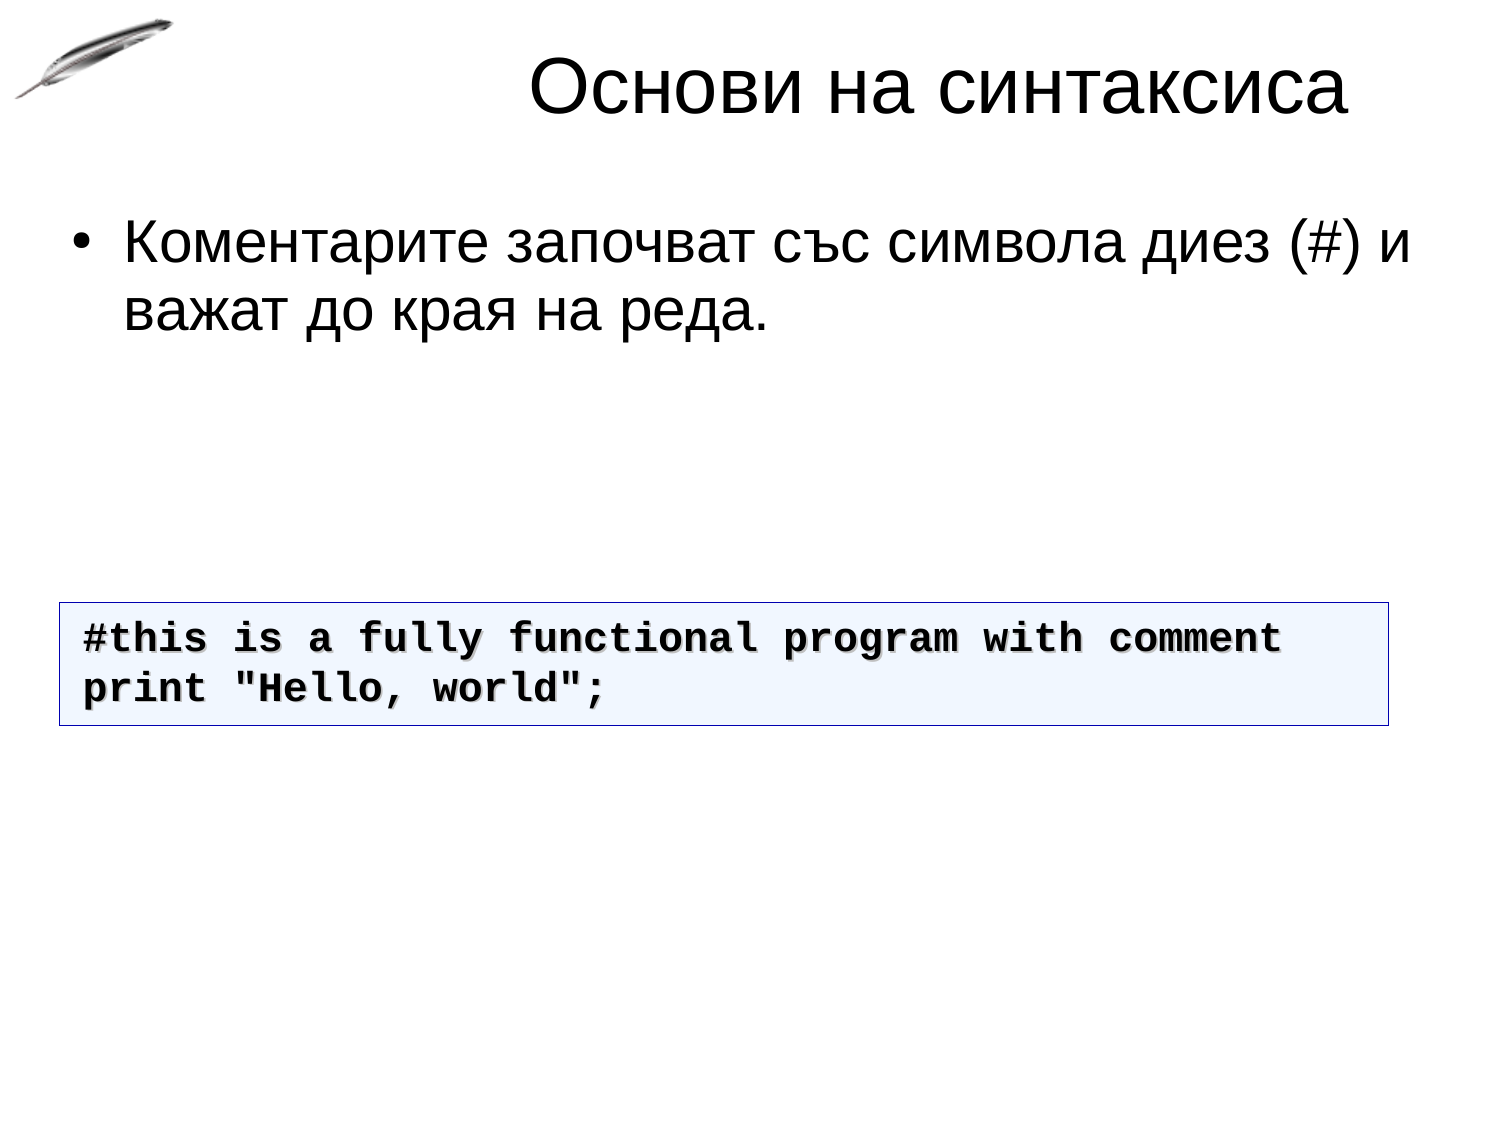

# Основи на синтаксиса
Коментарите започват със символа диез (#) и важат до края на реда.
#this is a fully functional program with comment
print "Hello, world";